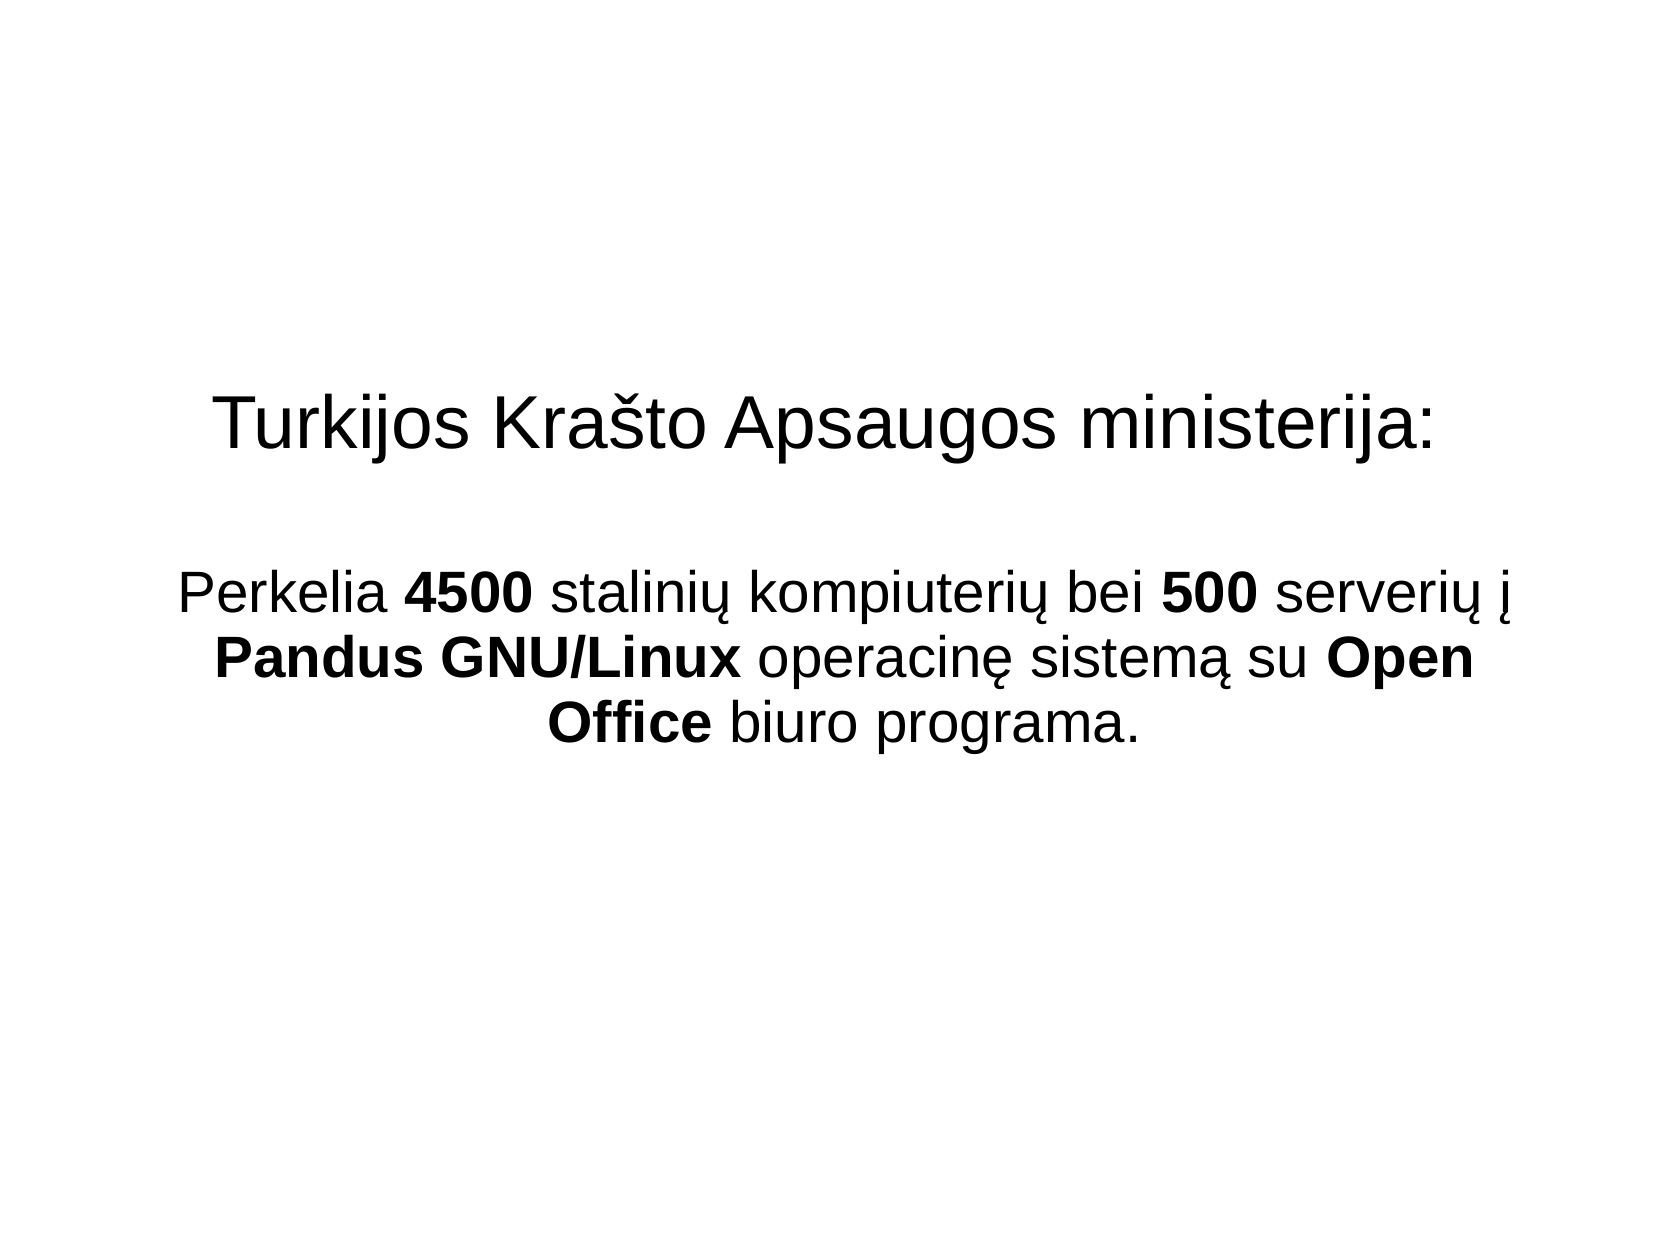

Turkijos Krašto Apsaugos ministerija:
Perkelia 4500 stalinių kompiuterių bei 500 serverių į Pandus GNU/Linux operacinę sistemą su Open Office biuro programa.